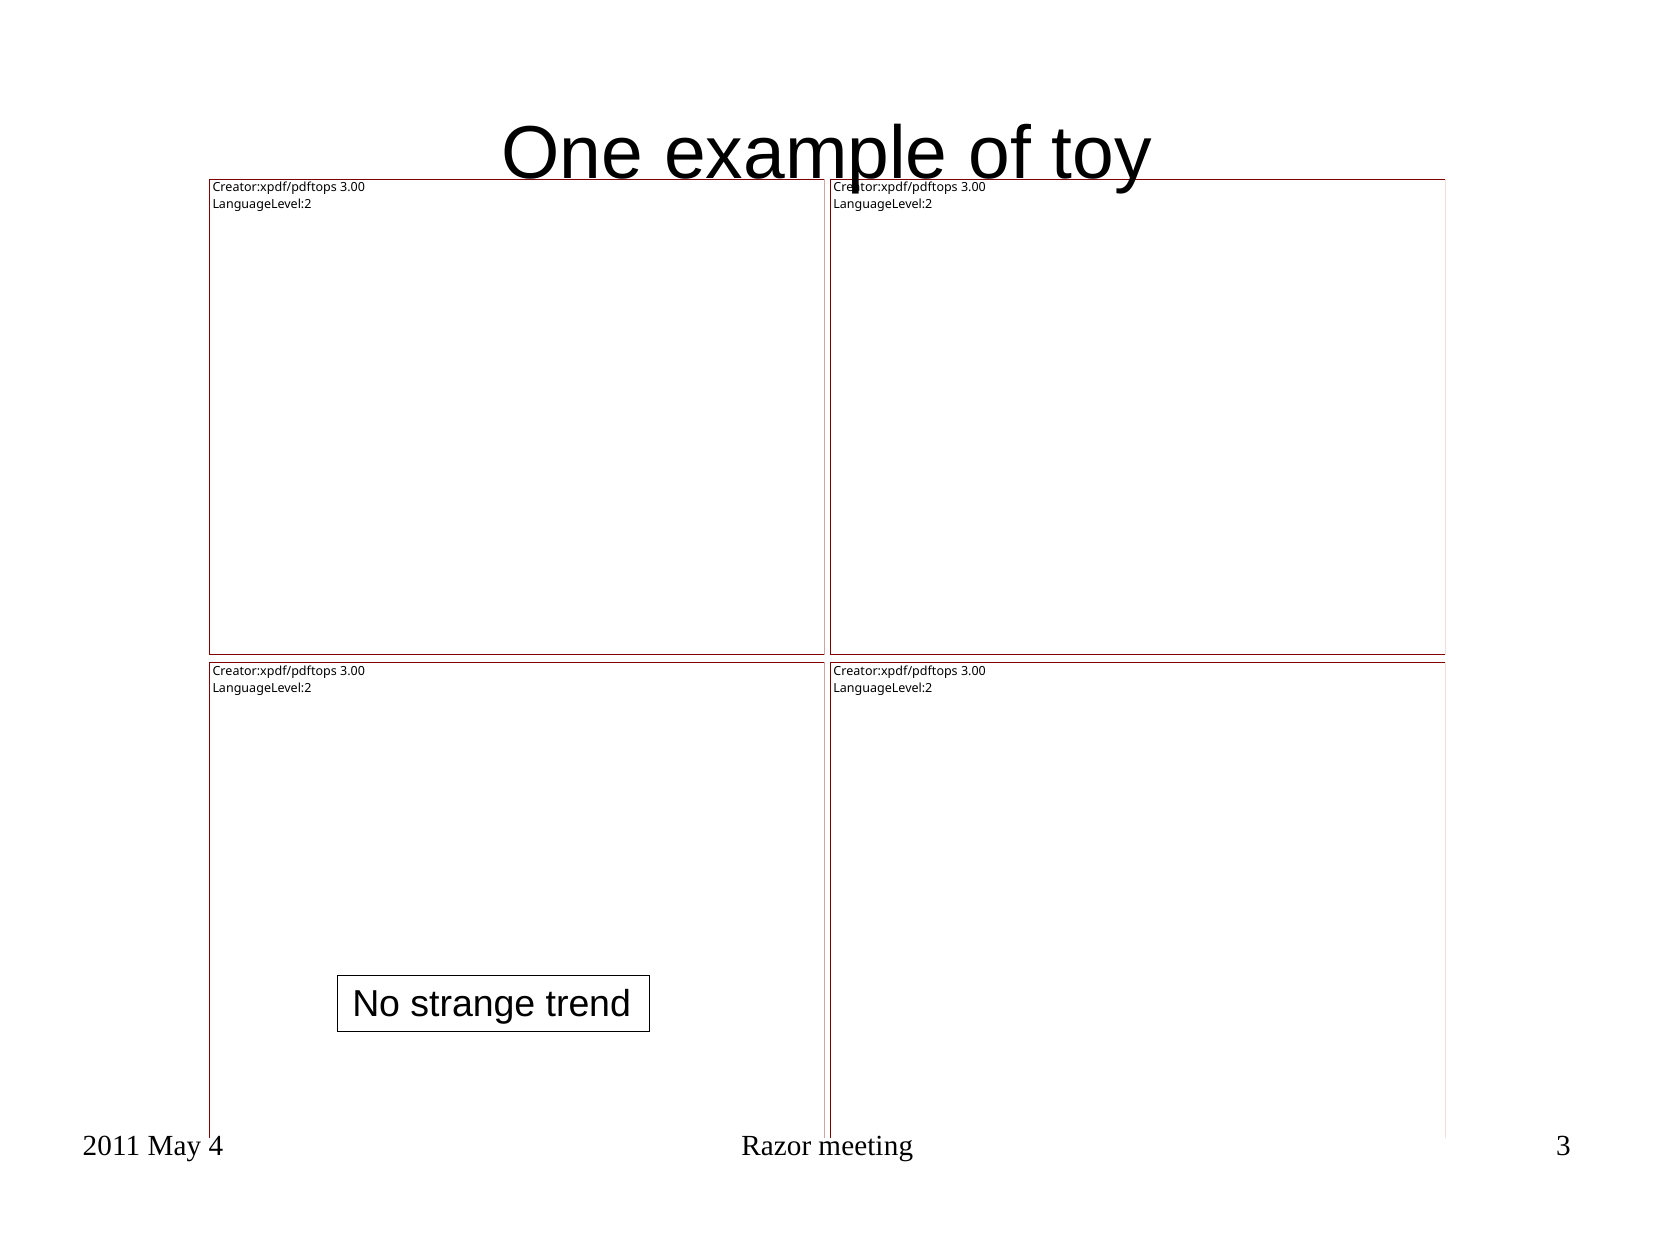

# One example of toy
No strange trend
2011 May 4
Razor meeting
3